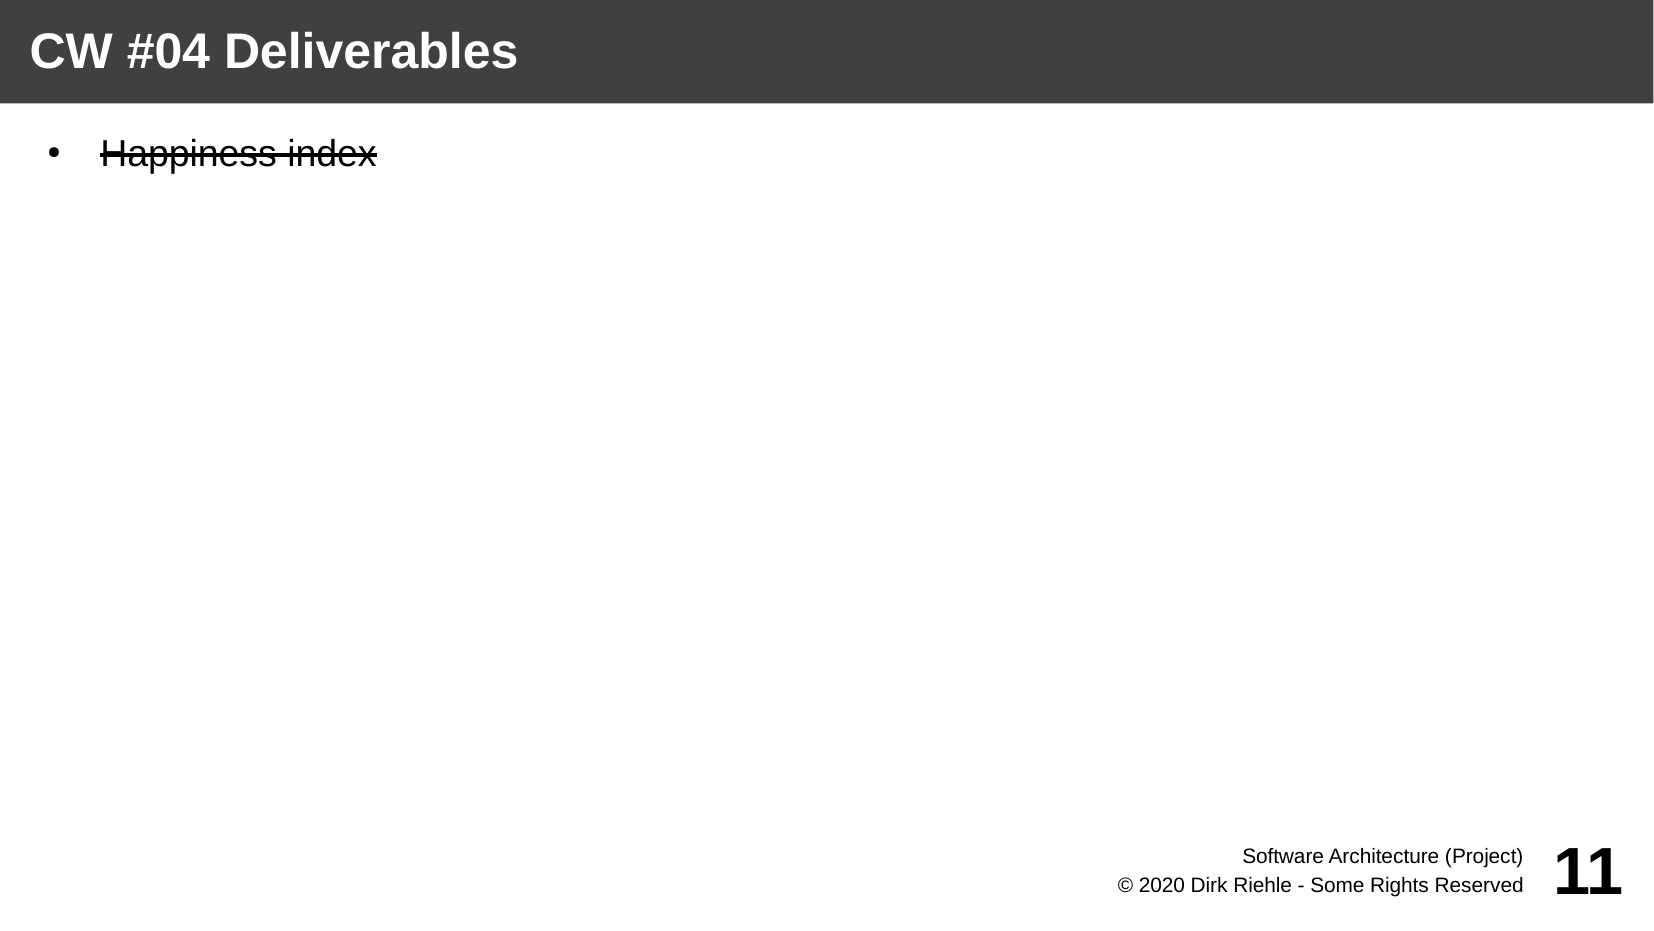

# CW #04 Deliverables
Happiness index
Software Architecture (Project)
11
© 2020 Dirk Riehle - Some Rights Reserved